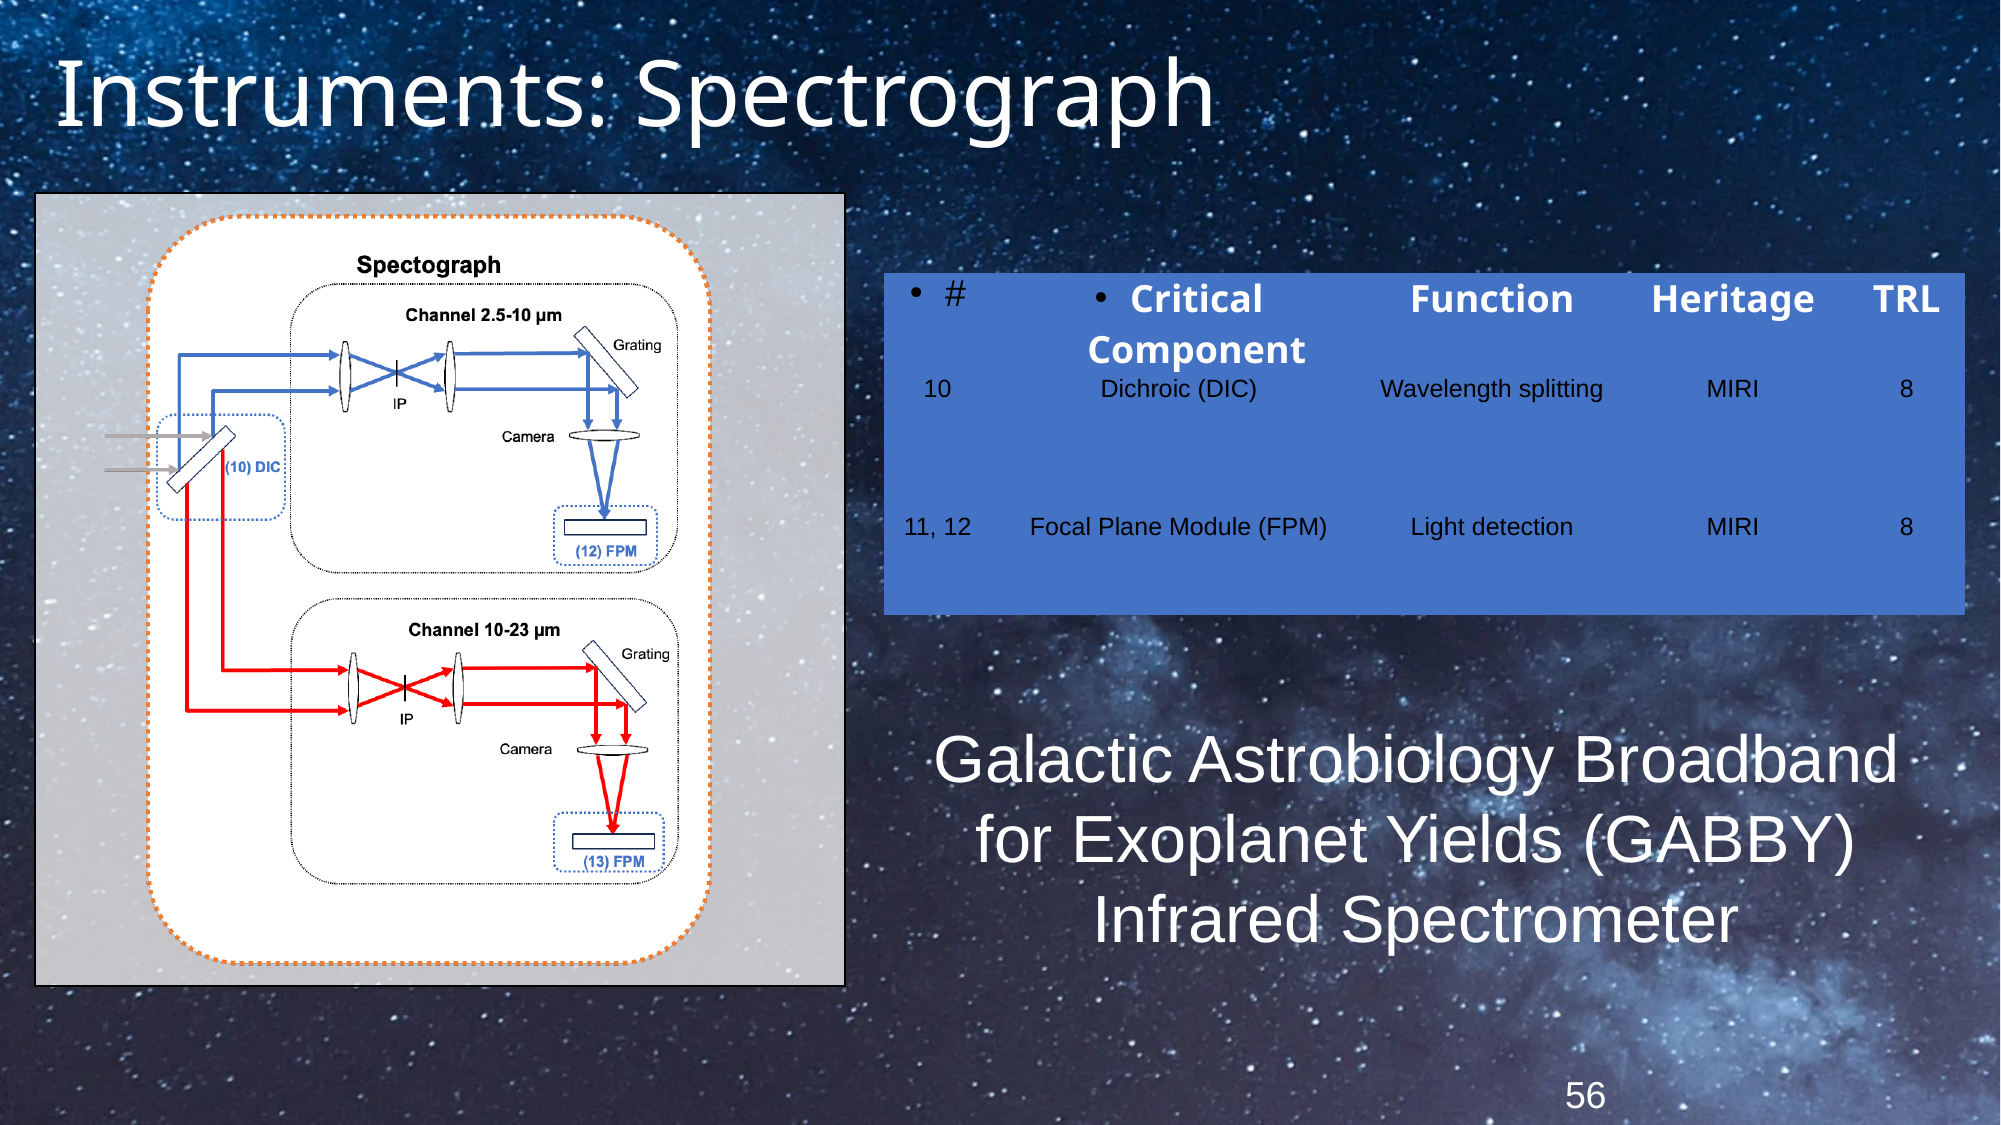

# Instruments: Spectrograph
| # | Critical Component | Function | Heritage | TRL |
| --- | --- | --- | --- | --- |
| 10 | Dichroic (DIC) | Wavelength splitting | MIRI | 8 |
| 11, 12 | Focal Plane Module (FPM) | Light detection | MIRI | 8 |
Galactic Astrobiology Broadband for Exoplanet Yields (GABBY) Infrared Spectrometer
49